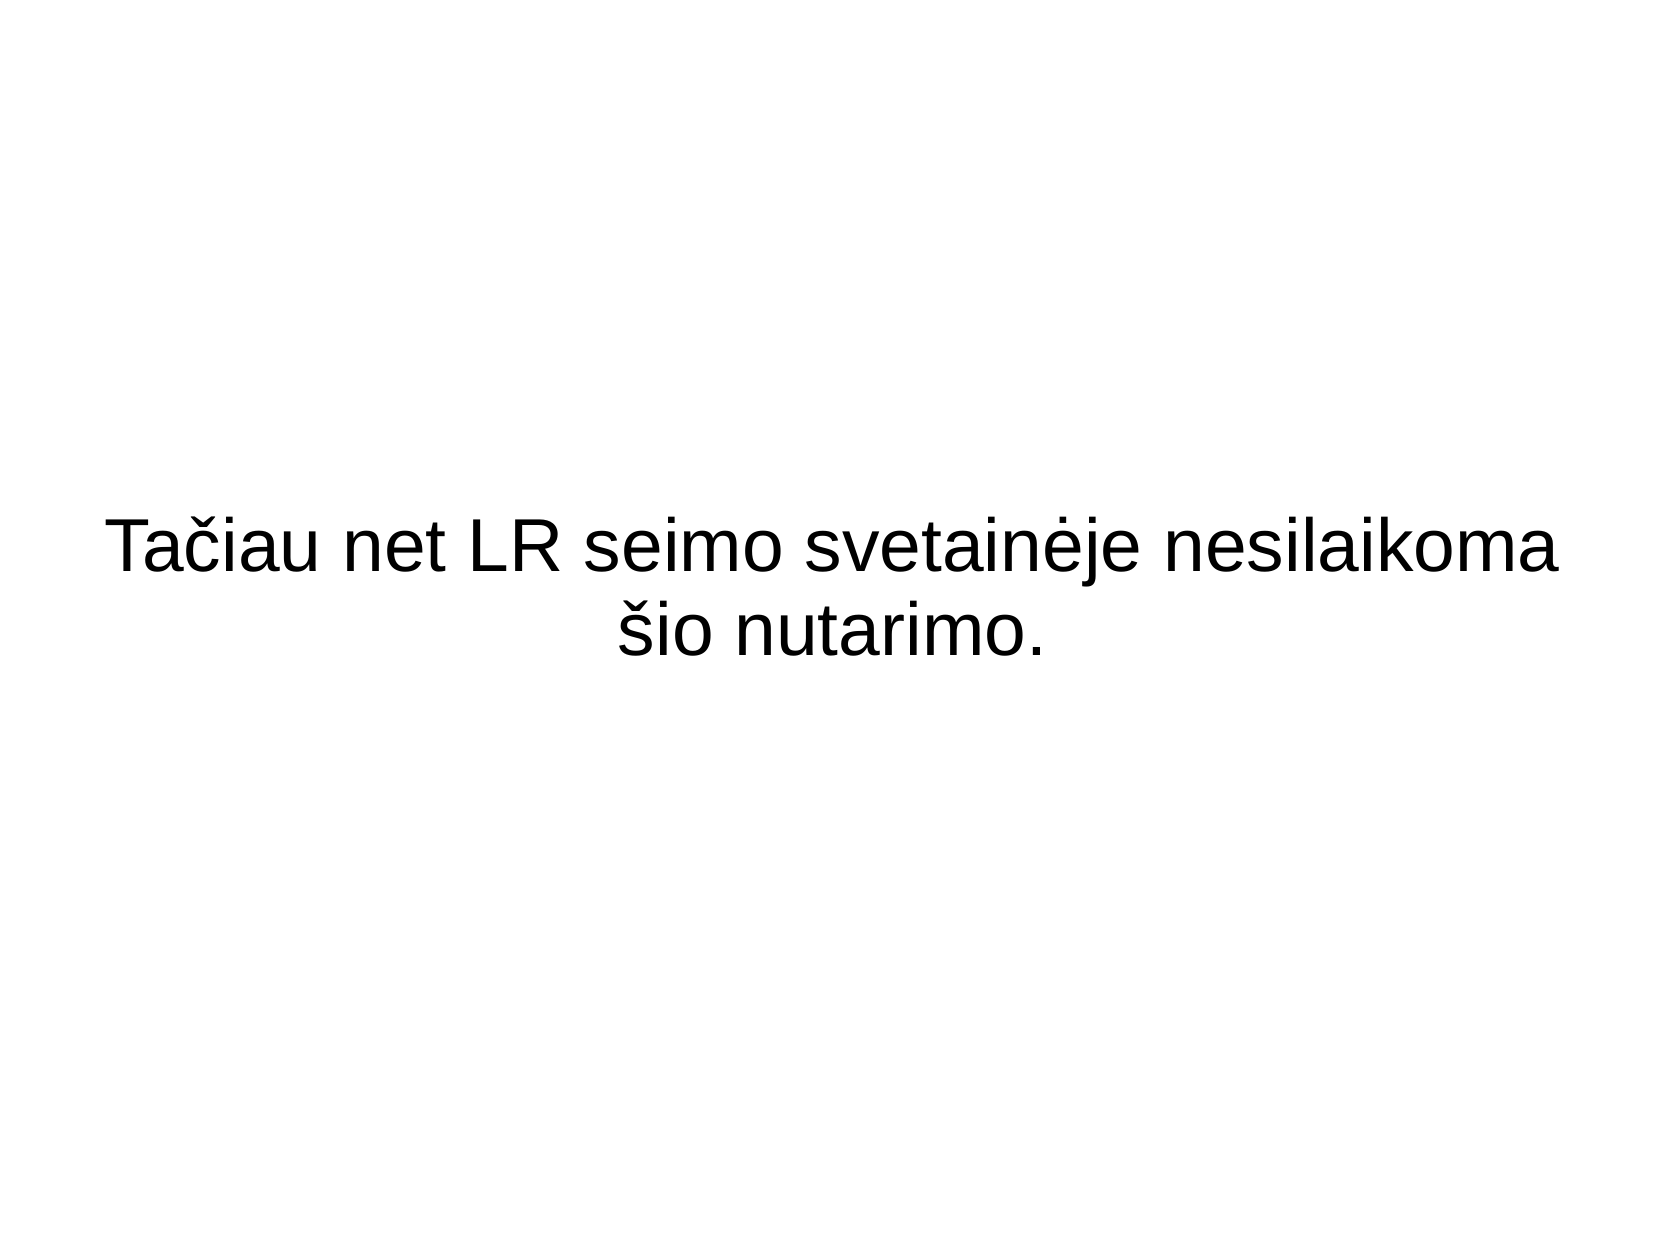

# Tačiau net LR seimo svetainėje nesilaikoma šio nutarimo.